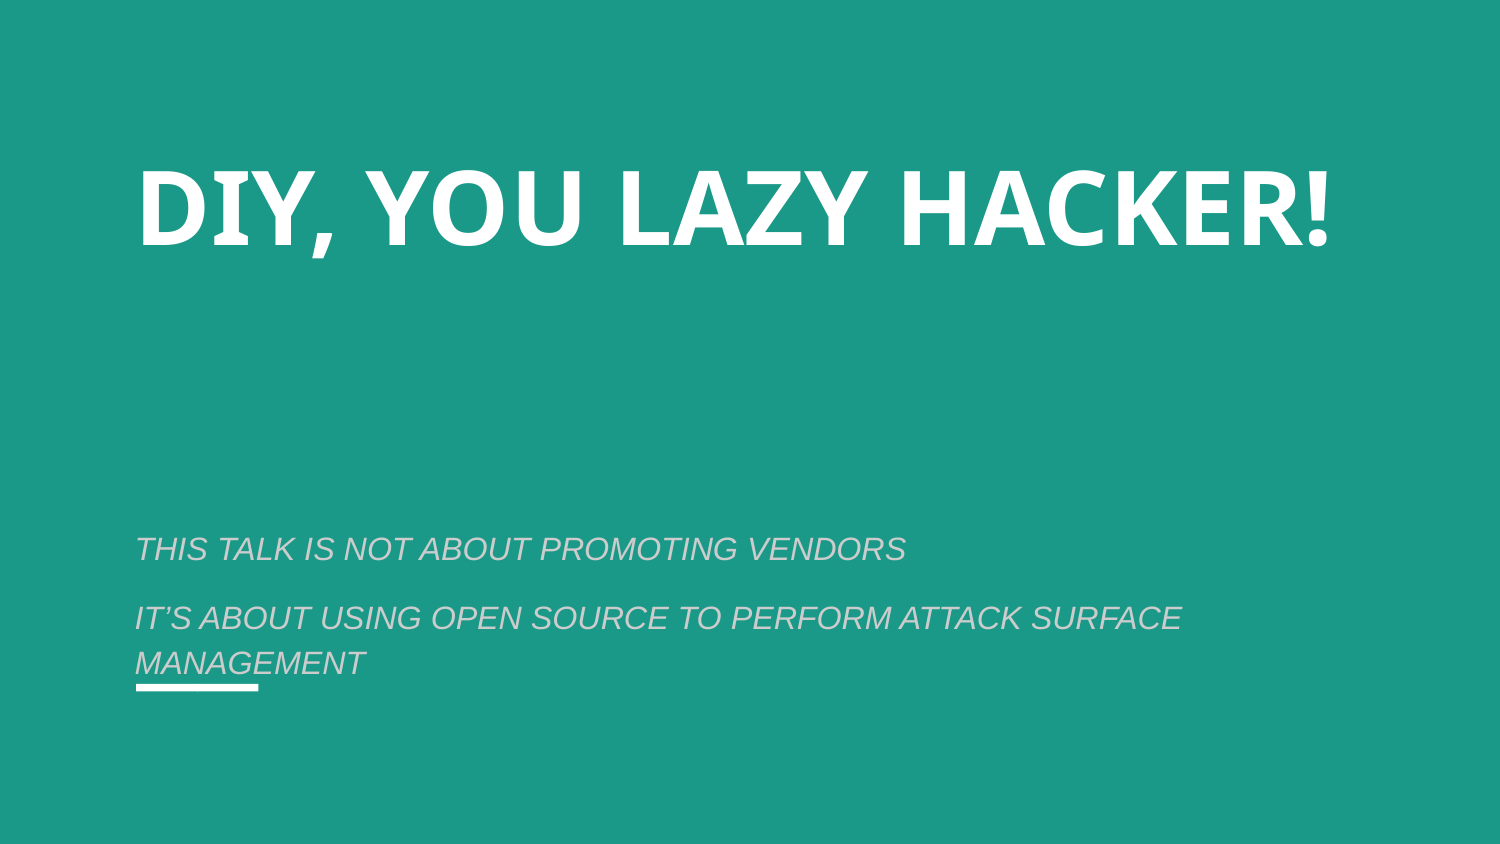

# DIY, YOU LAZY HACKER!
THIS TALK IS NOT ABOUT PROMOTING VENDORS
IT’S ABOUT USING OPEN SOURCE TO PERFORM ATTACK SURFACE MANAGEMENT